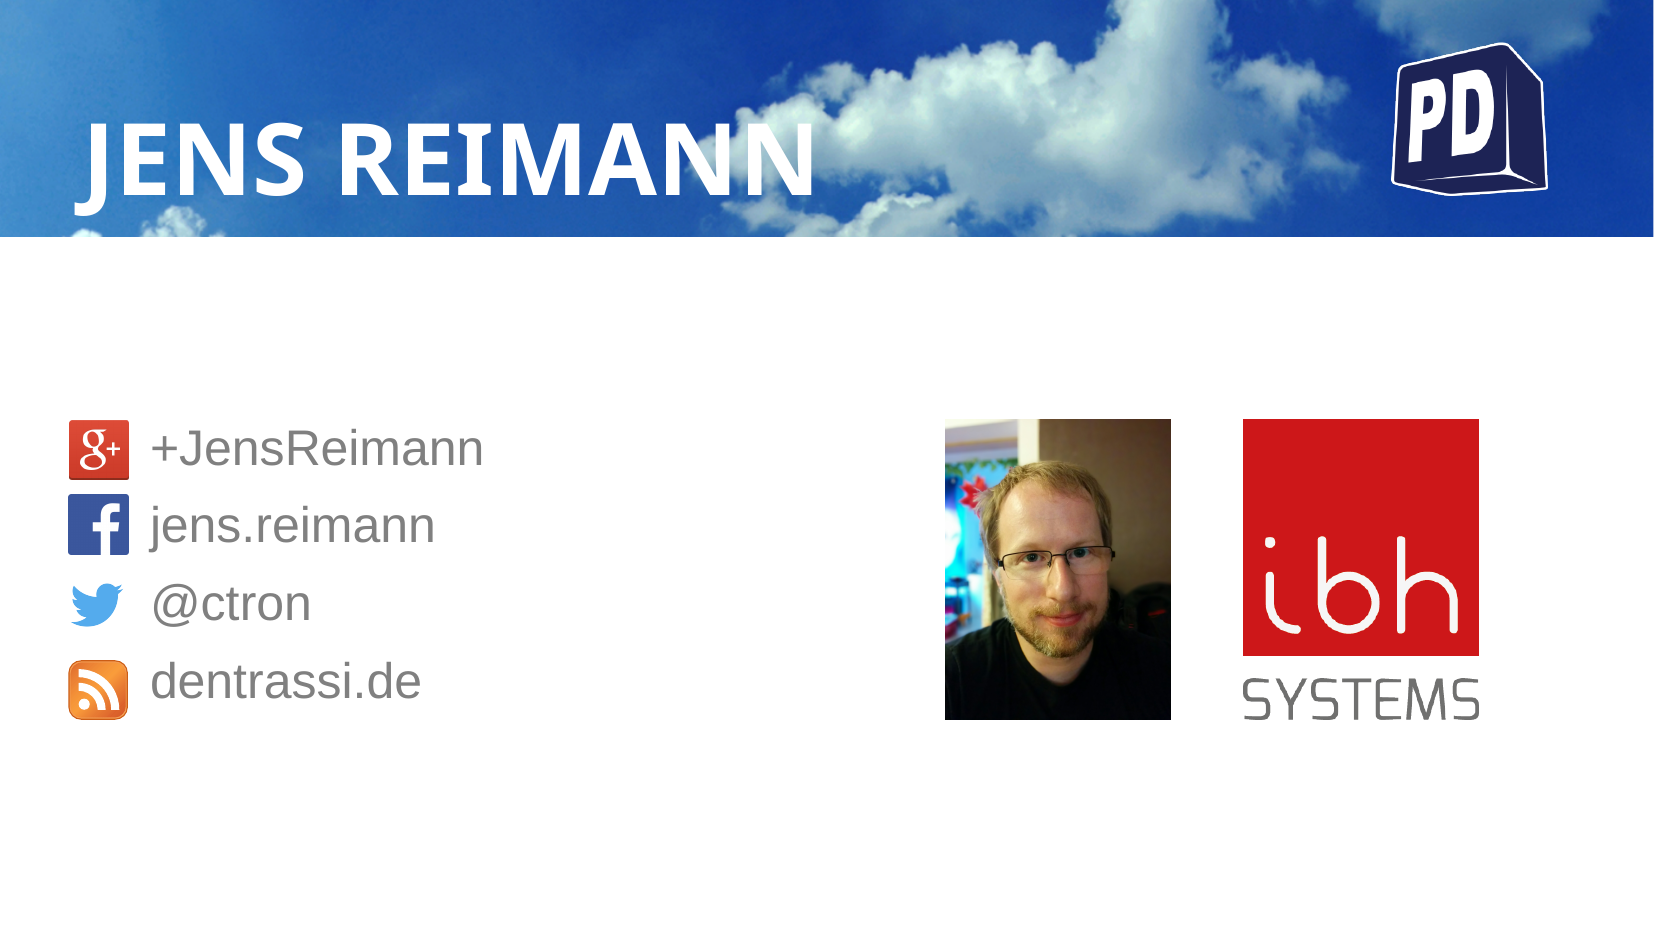

JENS REIMANN
# +JensReimann
jens.reimann
@ctron
dentrassi.de